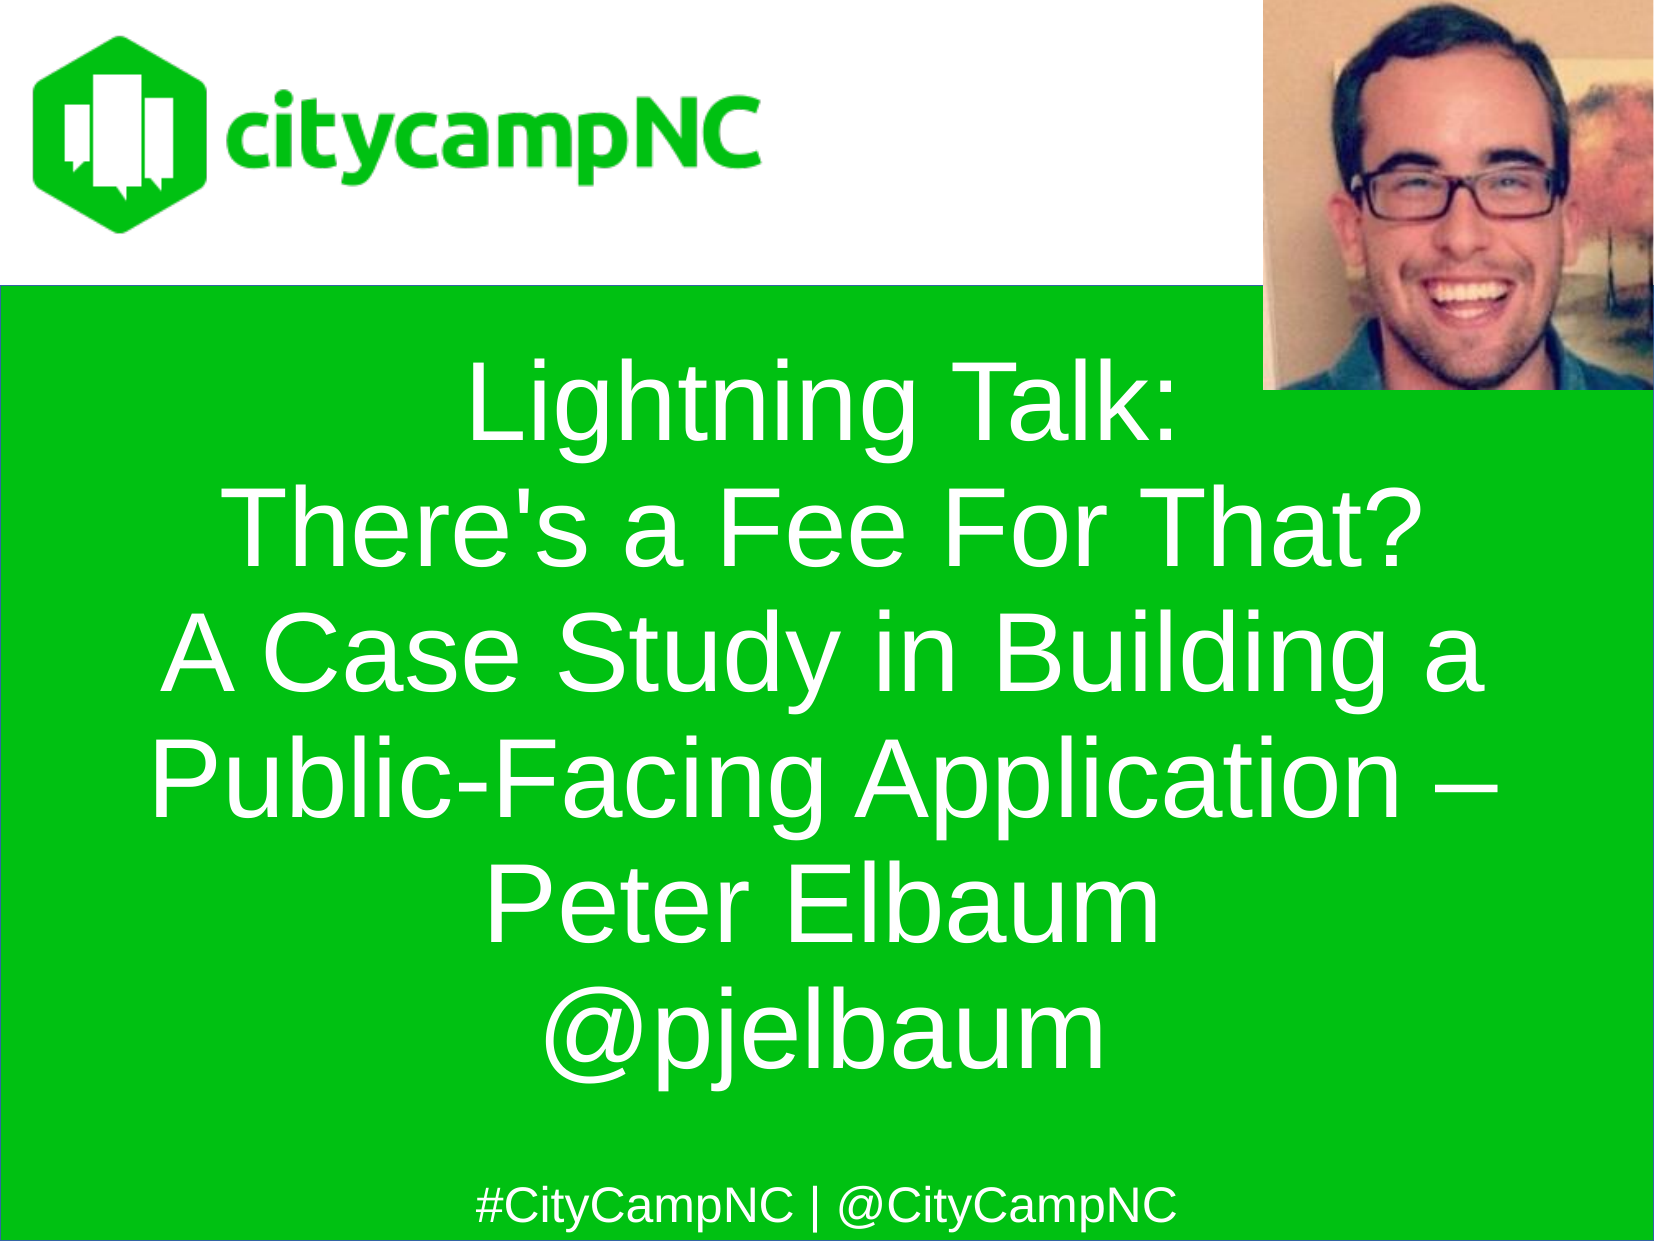

# Lightning Talk:
There's a Fee For That?
A Case Study in Building a Public-Facing Application – Peter Elbaum
@pjelbaum